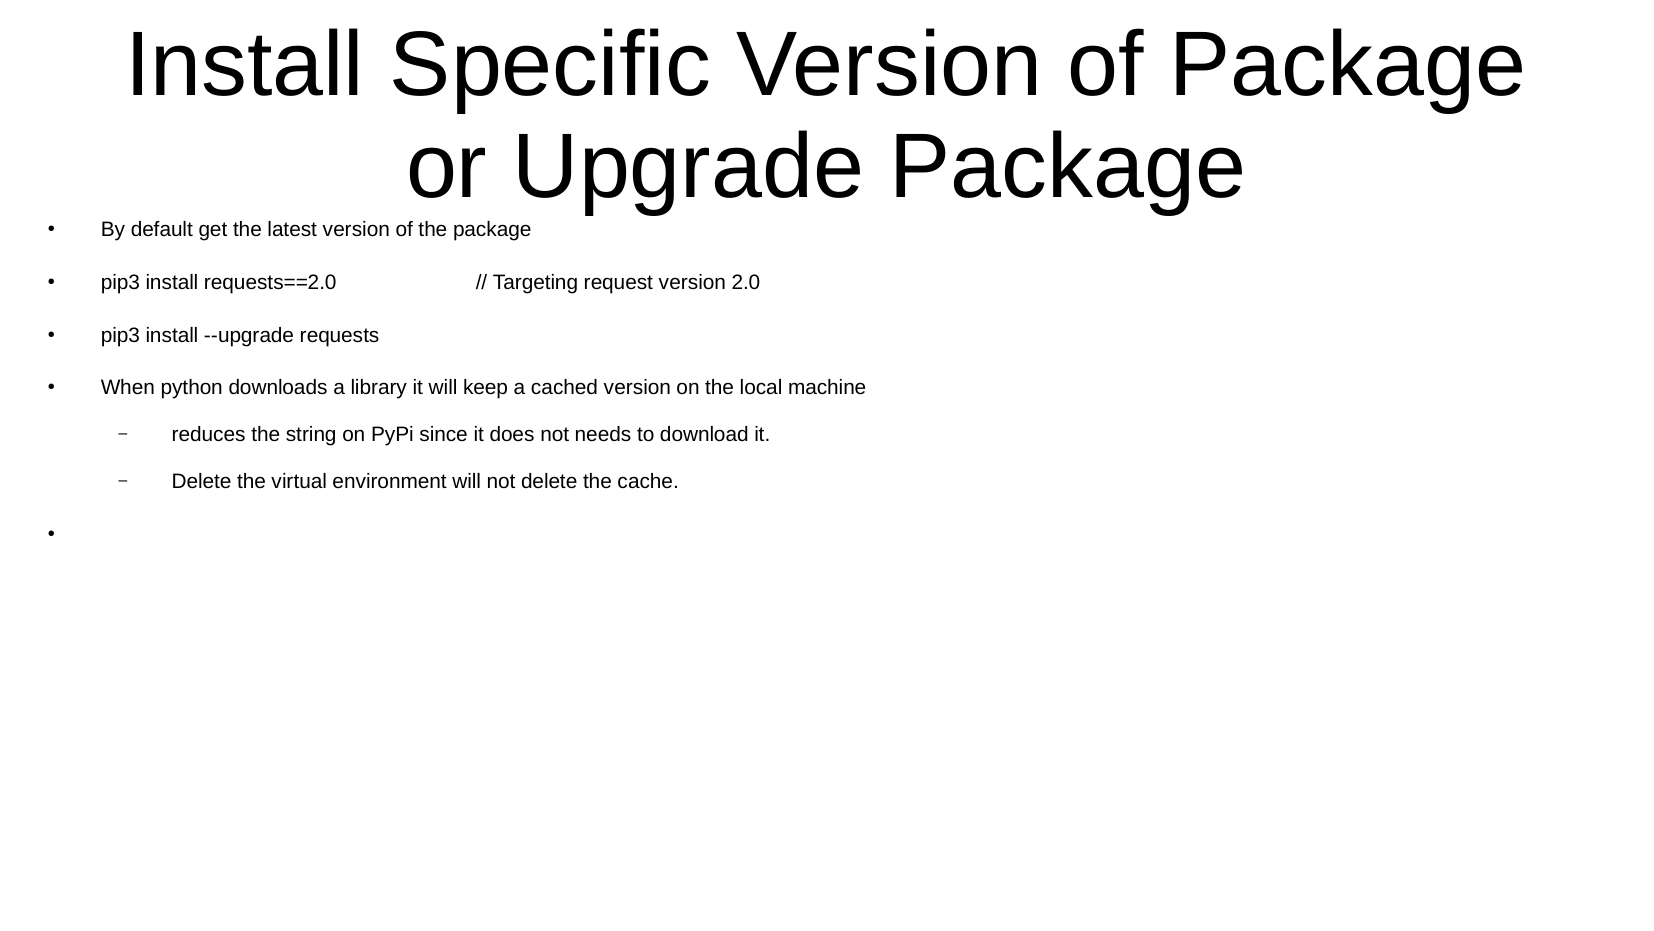

# Install Specific Version of Package or Upgrade Package
By default get the latest version of the package
pip3 install requests==2.0 		// Targeting request version 2.0
pip3 install --upgrade requests
When python downloads a library it will keep a cached version on the local machine
reduces the string on PyPi since it does not needs to download it.
Delete the virtual environment will not delete the cache.